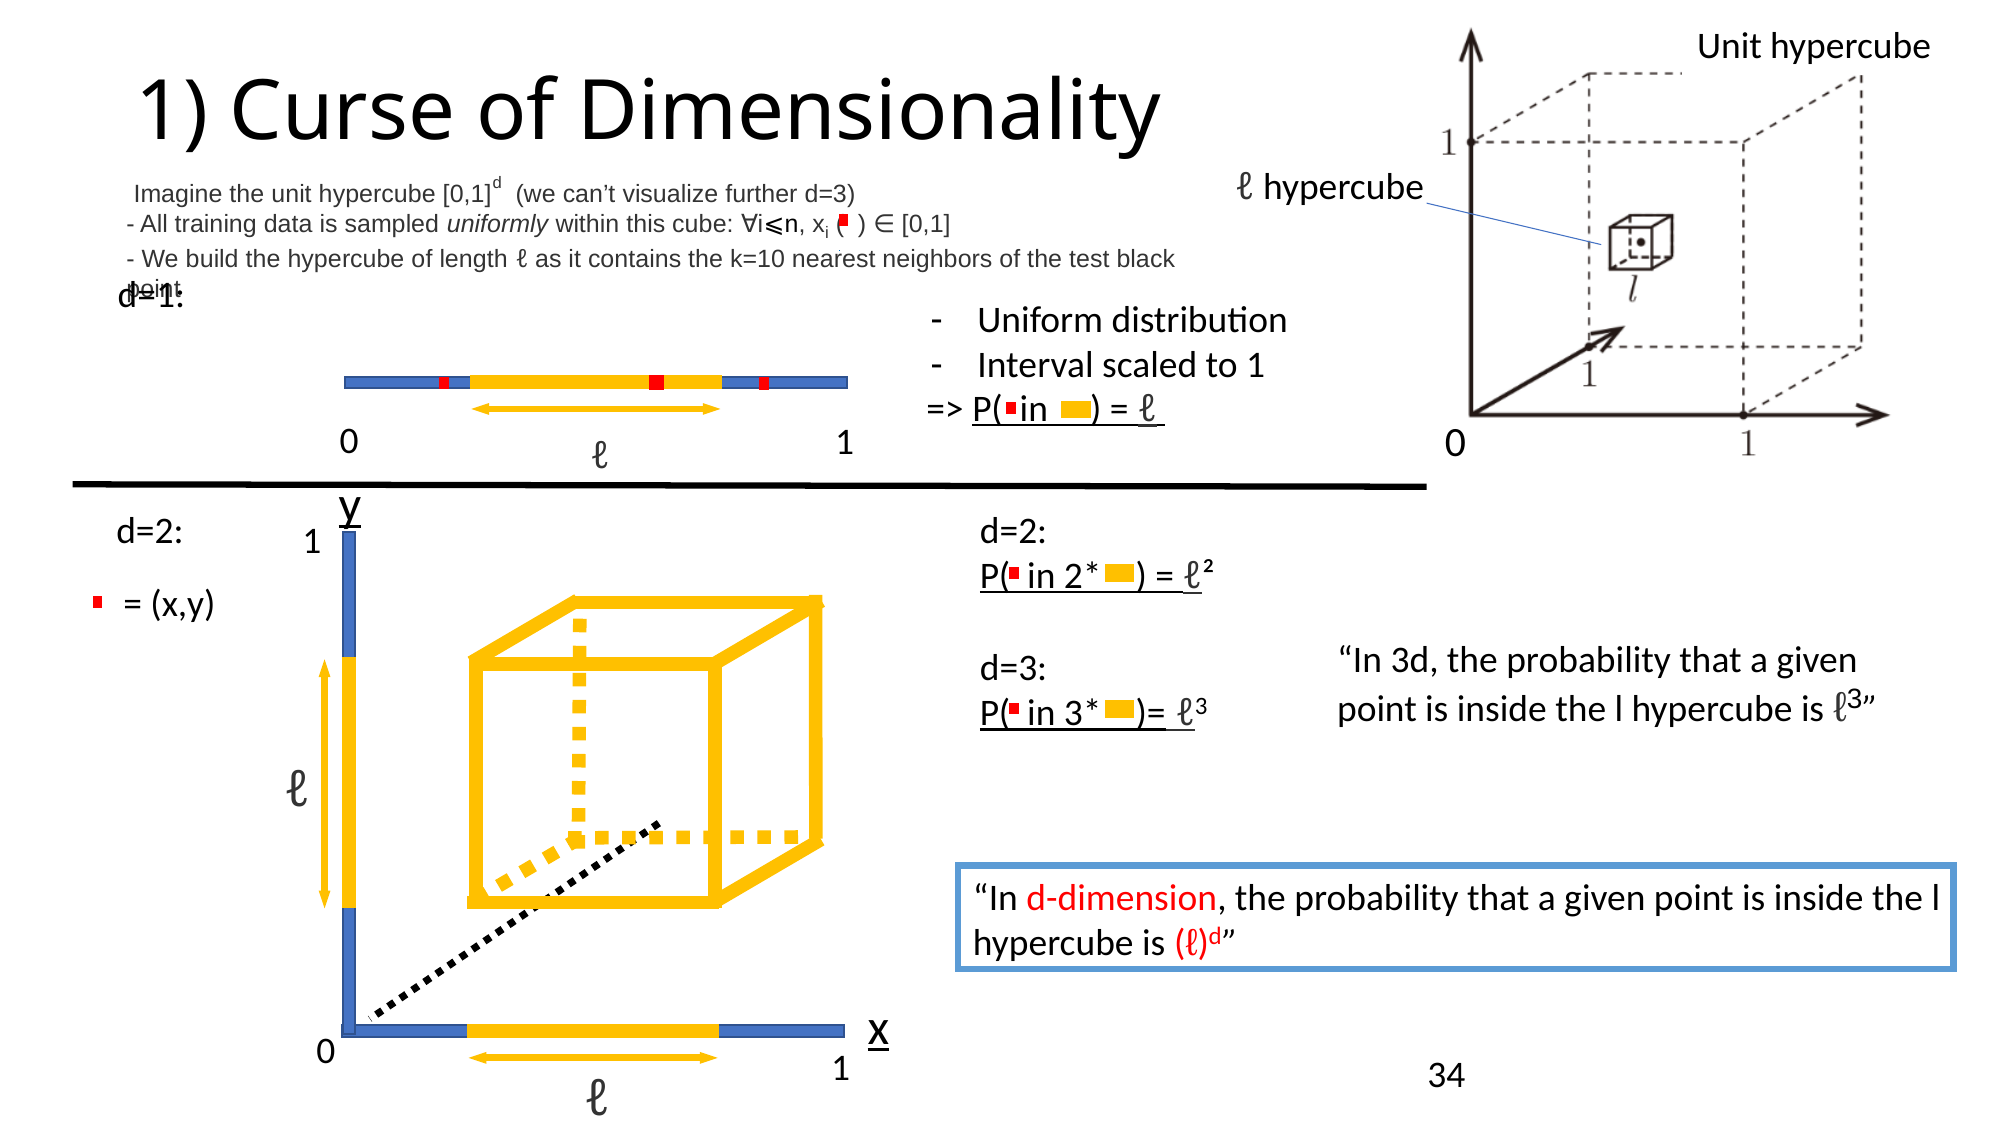

Unit hypercube
1) Curse of Dimensionality
ℓ hypercube
 Imagine the unit hypercube [0,1]d (we can’t visualize further d=3)
- All training data is sampled uniformly within this cube: ∀i⩽n, xi ( ) ∈ [0,1]
- We build the hypercube of length ℓ as it contains the k=10 nearest neighbors of the test black point
d=1:
Uniform distribution
Interval scaled to 1
=> P( in ) = ℓ
0
0
1
ℓ
y
d=2:
d=2:
P( in 2* ) = ℓ²
1
= (x,y)
“In 3d, the probability that a given point is inside the l hypercube is ℓ3”
d=3:
P( in 3* )= ℓ3
ℓ
“In d-dimension, the probability that a given point is inside the l hypercube is (ℓ)d”
x
0
1
13
ℓ